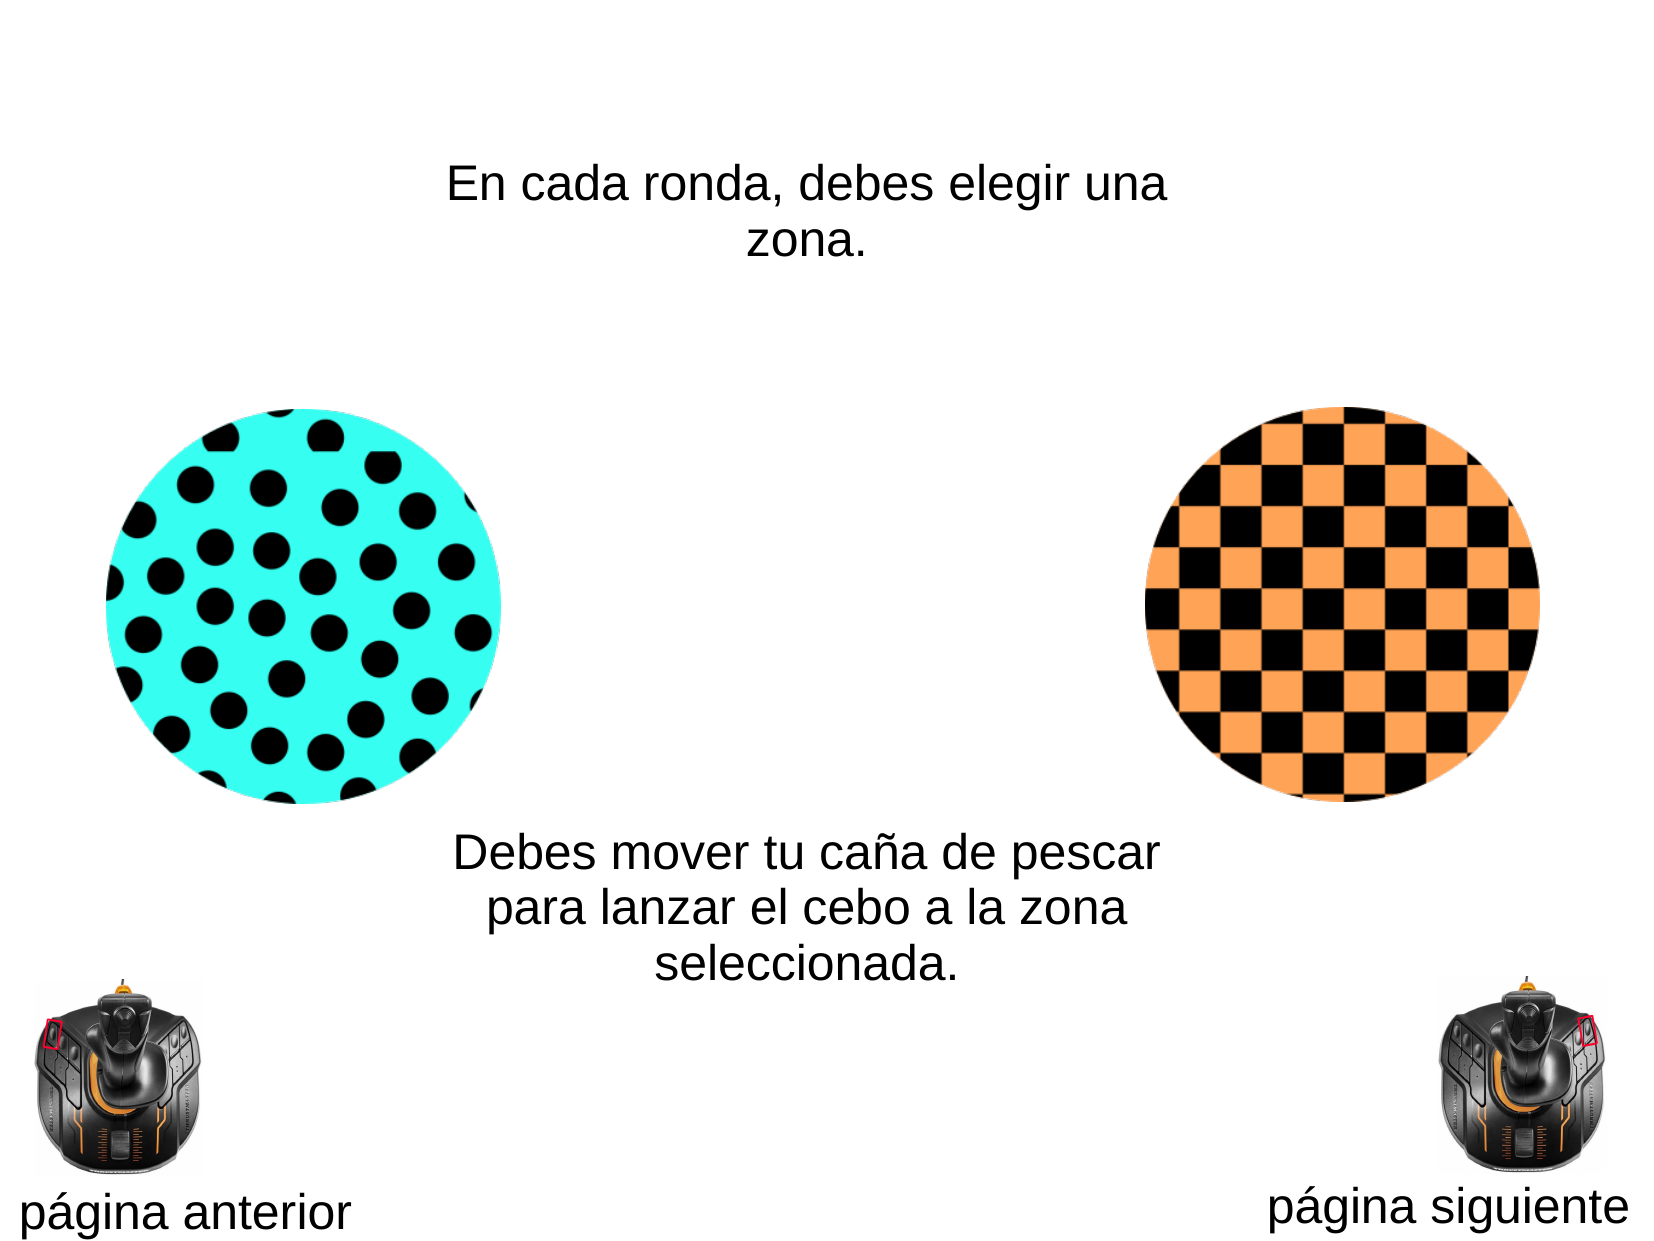

En cada ronda, debes elegir una zona.
Debes mover tu caña de pescar para lanzar el cebo a la zona seleccionada.
página siguiente
página anterior